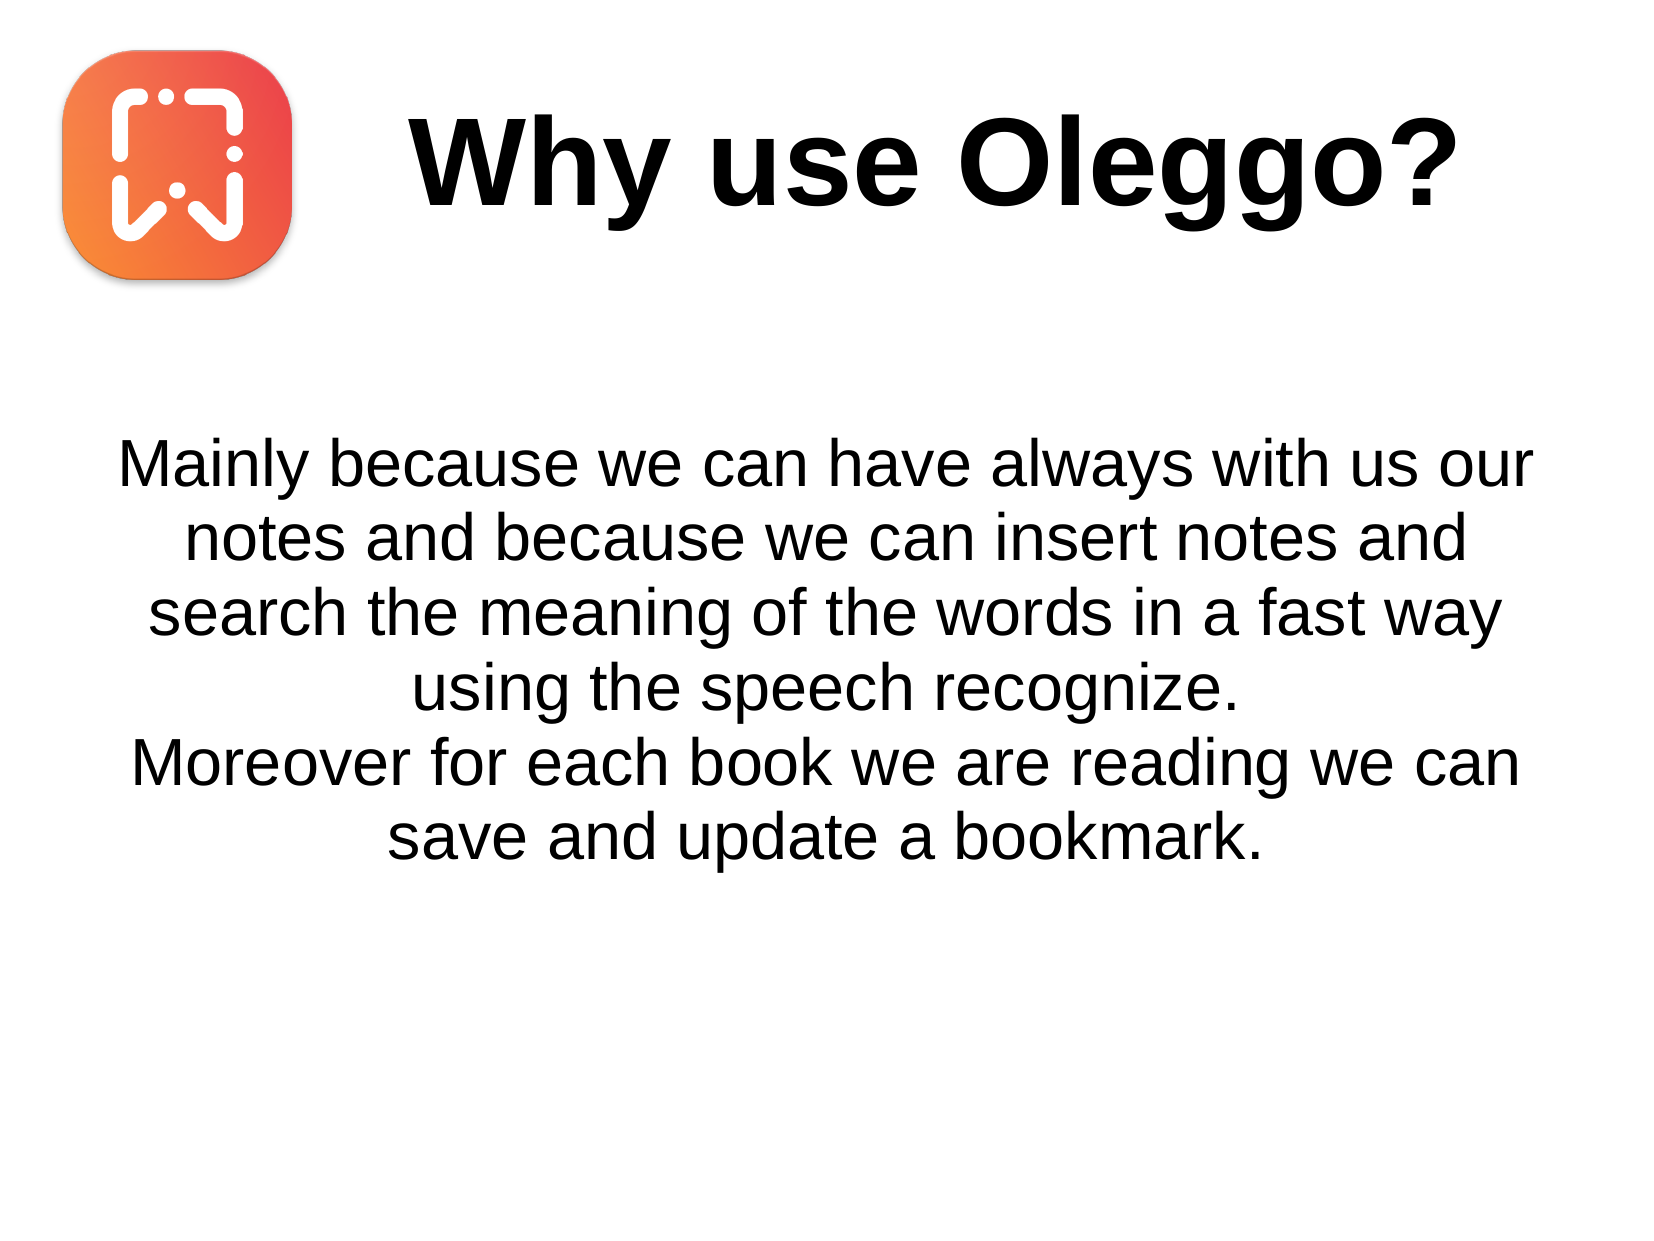

# Why use Oleggo?
Mainly because we can have always with us our notes and because we can insert notes and search the meaning of the words in a fast way using the speech recognize.
Moreover for each book we are reading we can save and update a bookmark.